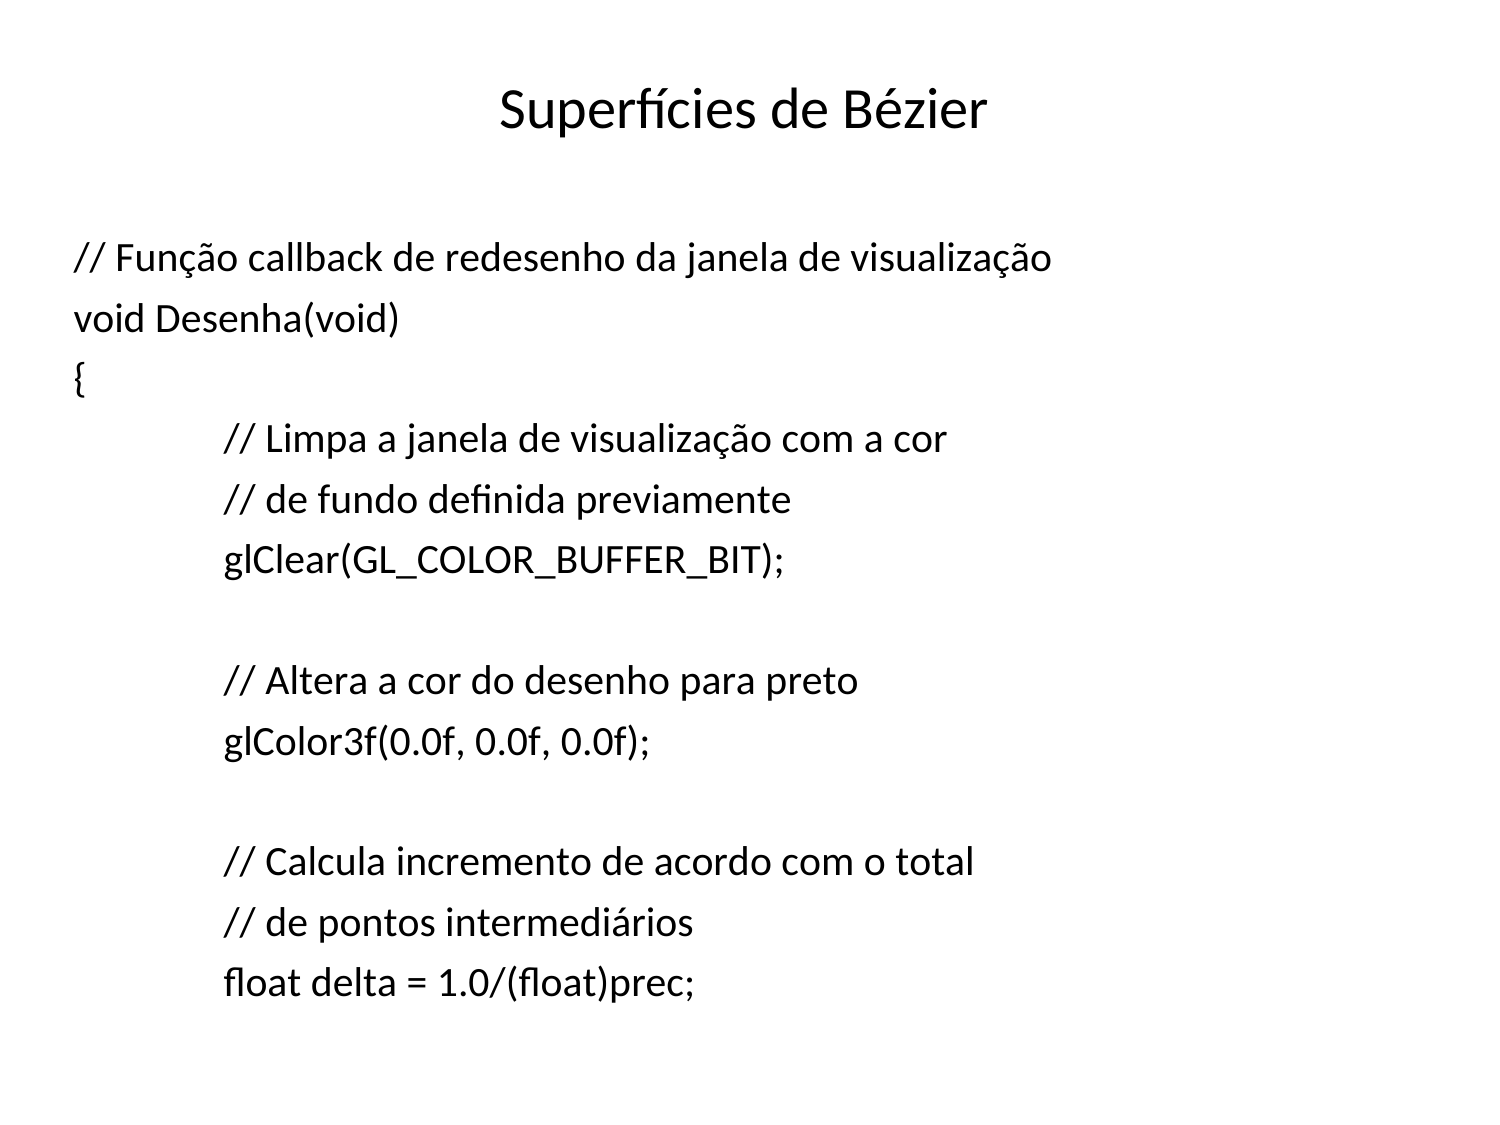

# Superfícies de Bézier
// Função callback de redesenho da janela de visualização
void Desenha(void)
{
	// Limpa a janela de visualização com a cor
	// de fundo definida previamente
	glClear(GL_COLOR_BUFFER_BIT);
	// Altera a cor do desenho para preto
	glColor3f(0.0f, 0.0f, 0.0f);
	// Calcula incremento de acordo com o total
	// de pontos intermediários
	float delta = 1.0/(float)prec;